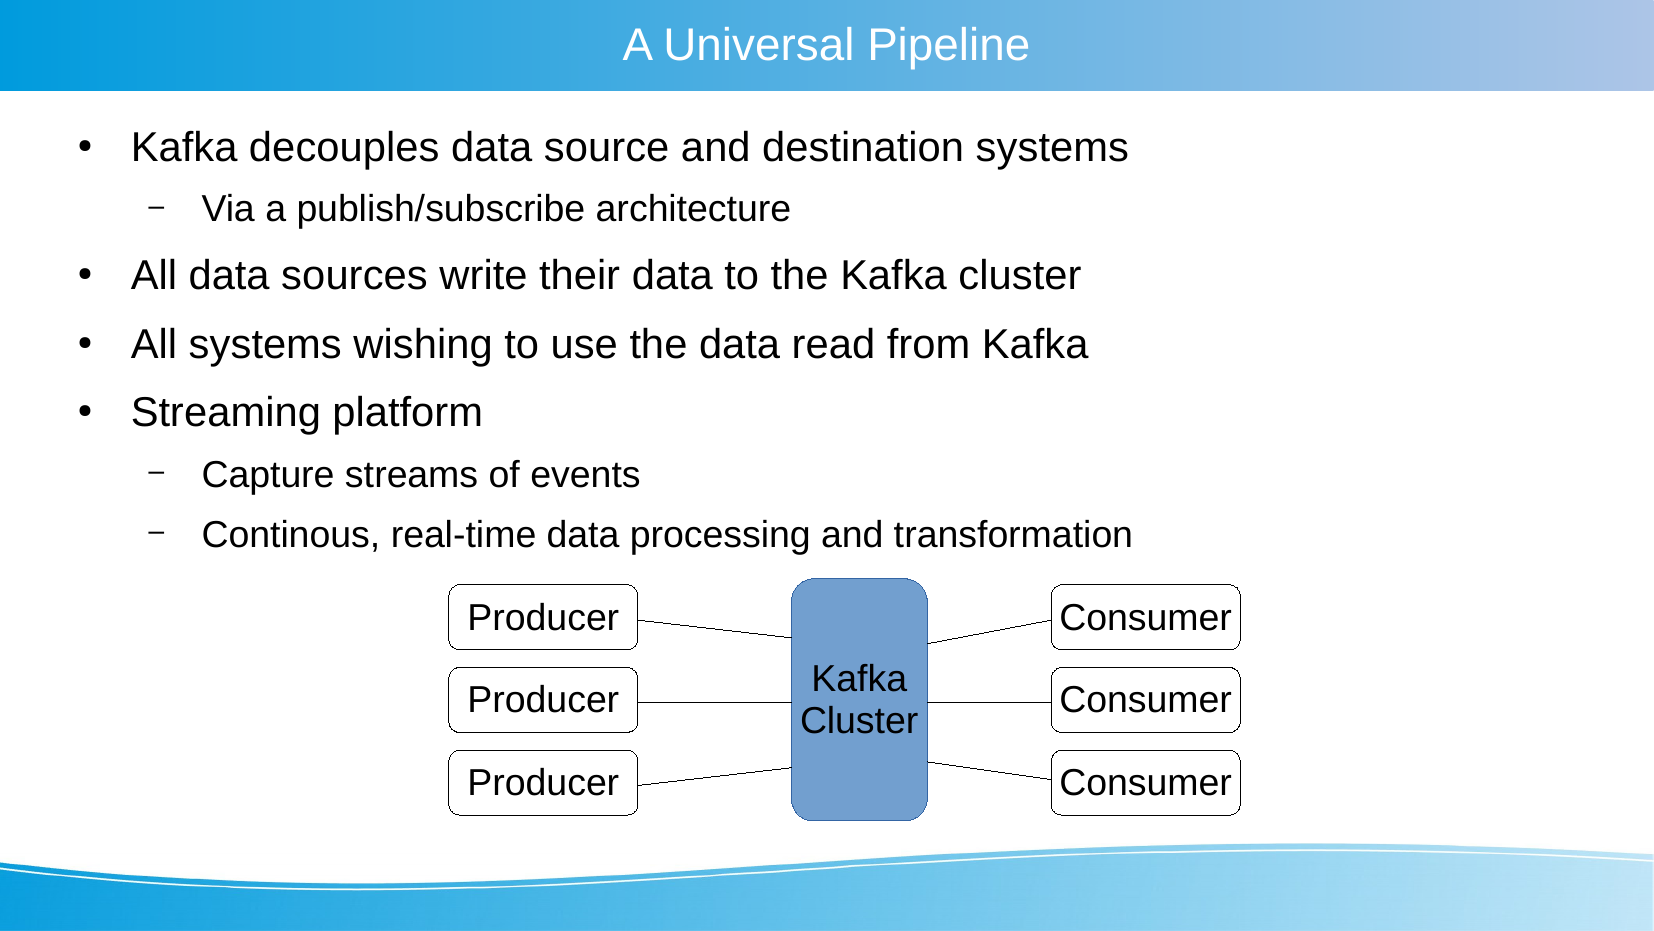

# A Universal Pipeline
Kafka decouples data source and destination systems
Via a publish/subscribe architecture
All data sources write their data to the Kafka cluster
All systems wishing to use the data read from Kafka
Streaming platform
Capture streams of events
Continous, real-time data processing and transformation
Kafka
Cluster
Producer
Consumer
Producer
Consumer
Producer
Consumer